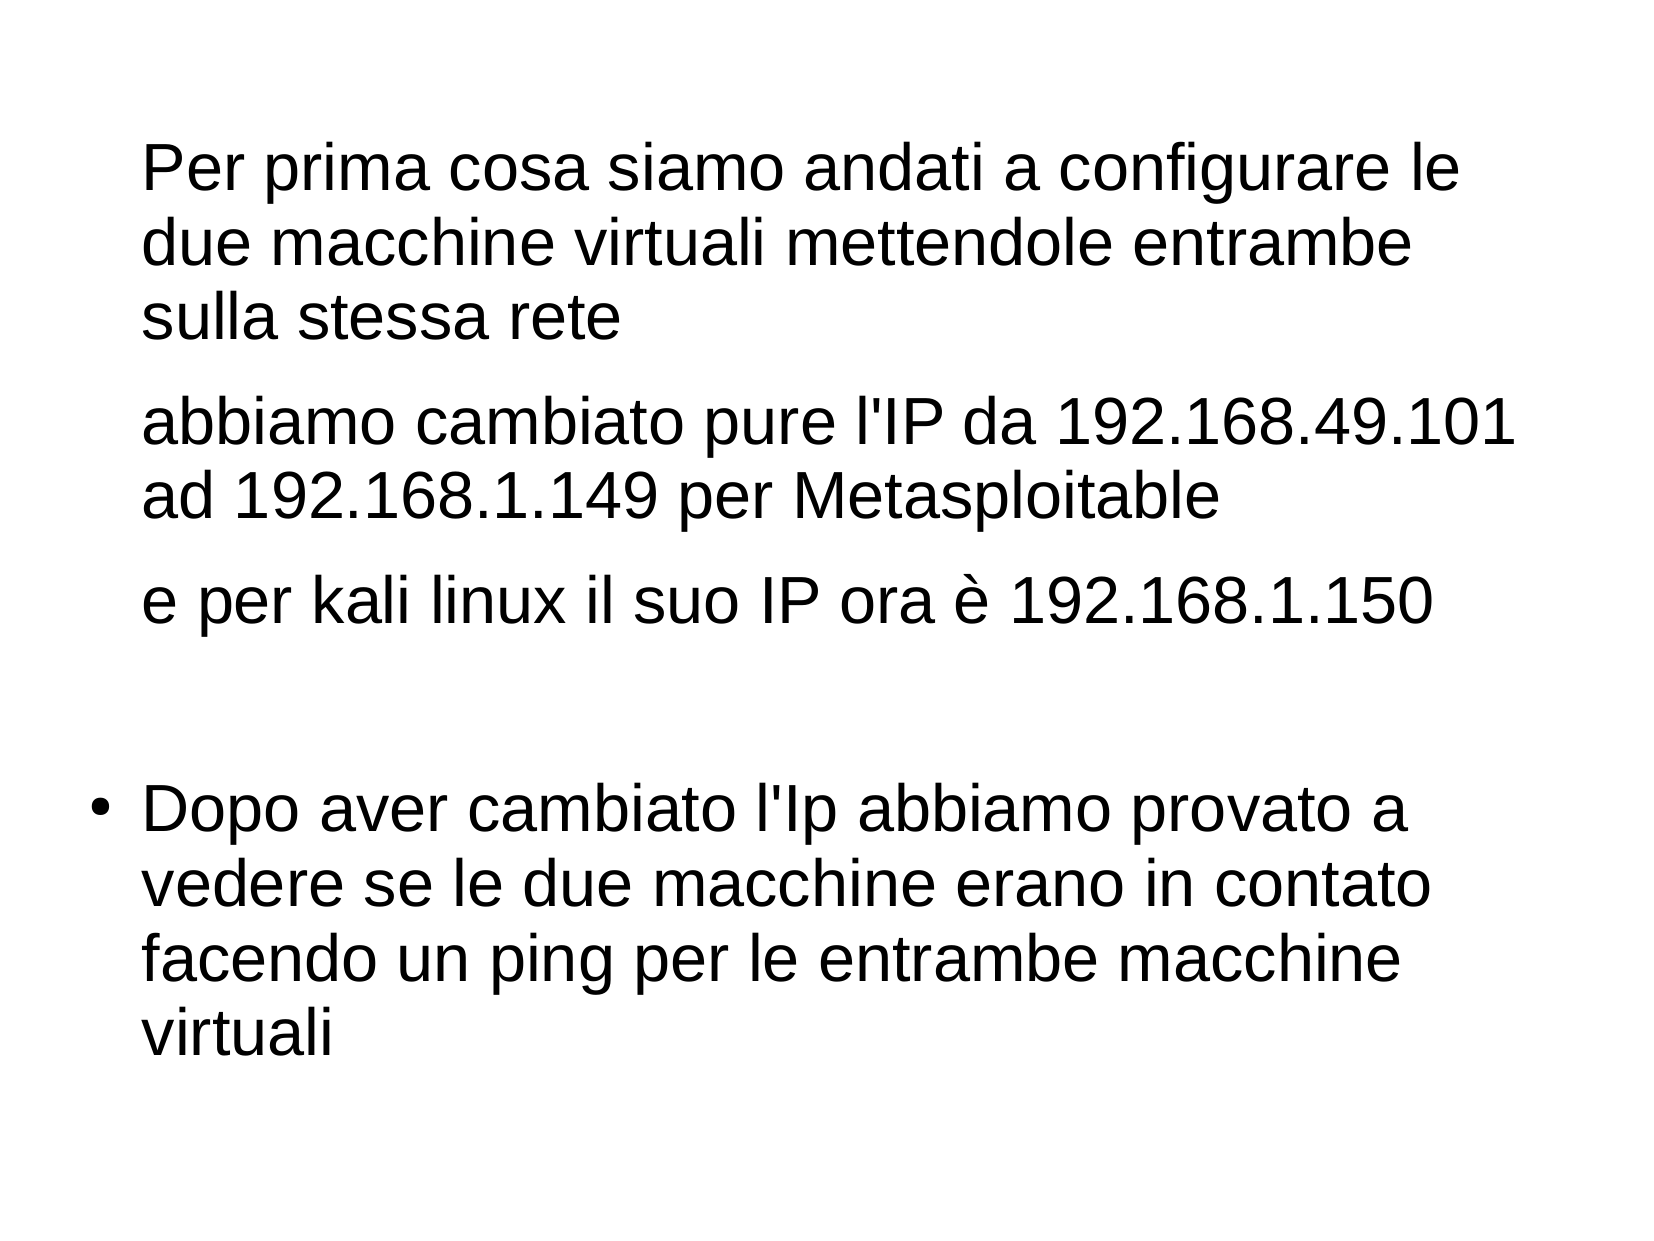

# Per prima cosa siamo andati a configurare le due macchine virtuali mettendole entrambe sulla stessa rete
abbiamo cambiato pure l'IP da 192.168.49.101 ad 192.168.1.149 per Metasploitable
e per kali linux il suo IP ora è 192.168.1.150
Dopo aver cambiato l'Ip abbiamo provato a vedere se le due macchine erano in contato facendo un ping per le entrambe macchine virtuali